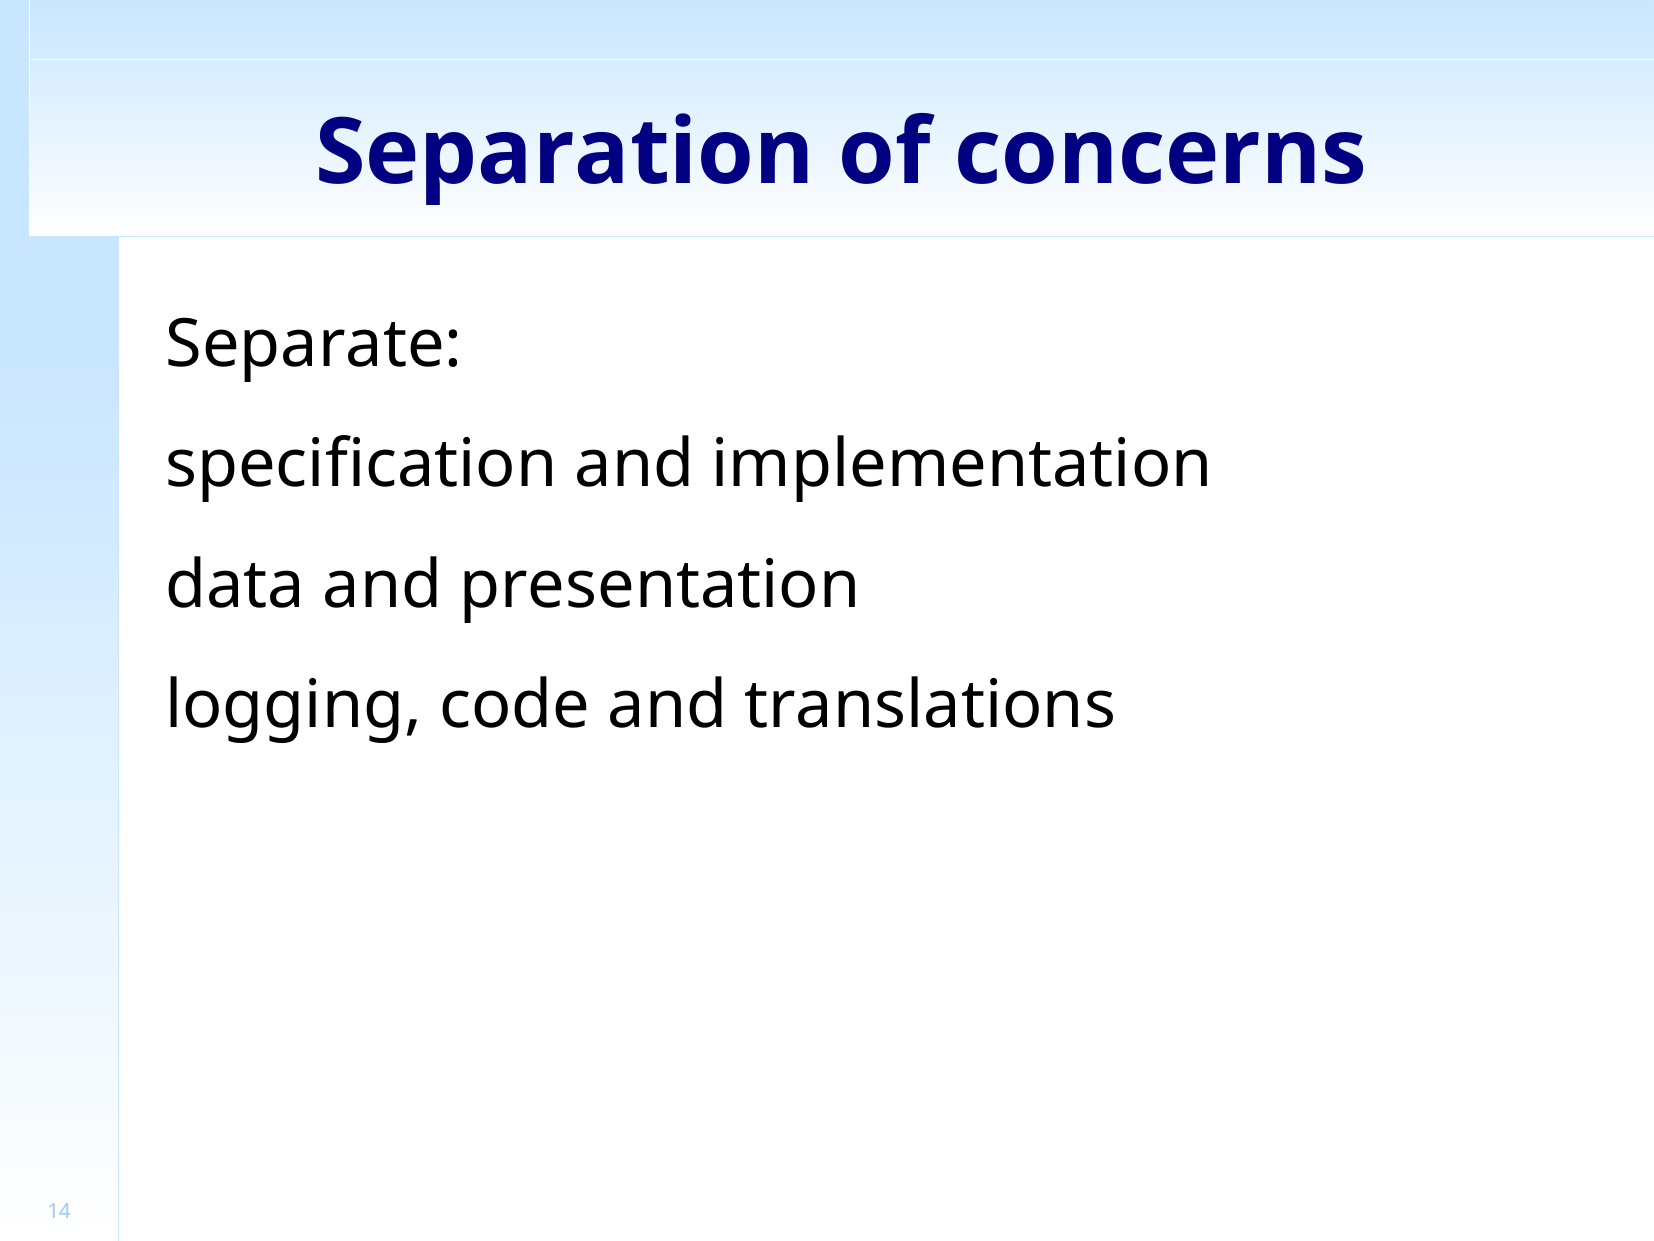

# Separation of concerns
Separate:
specification and implementation
data and presentation
logging, code and translations